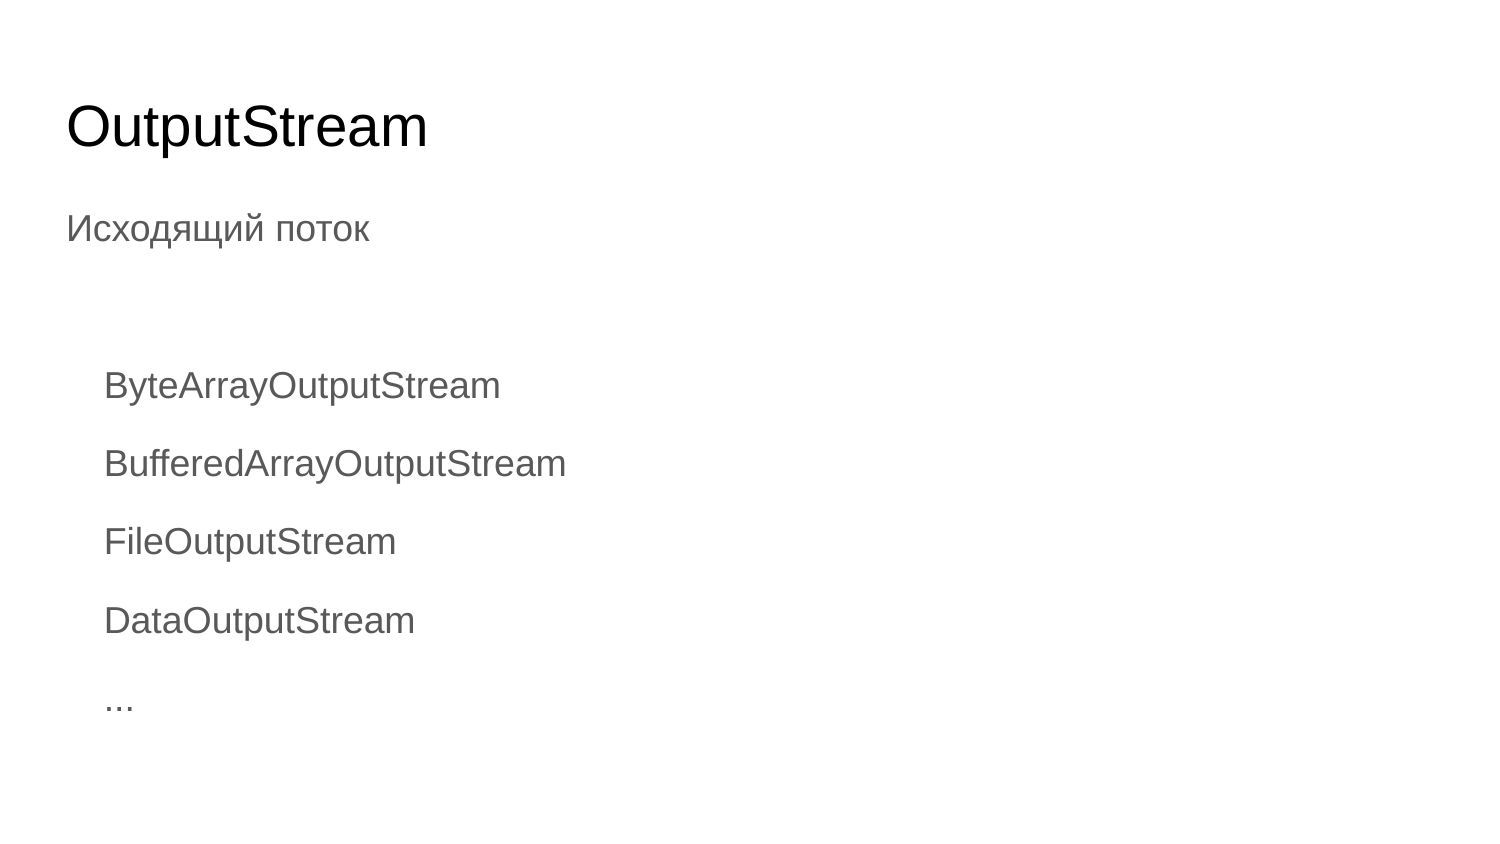

# OutputStream
Исходящий поток
ByteArrayOutputStream
BufferedArrayOutputStream
FileOutputStream
DataOutputStream
...